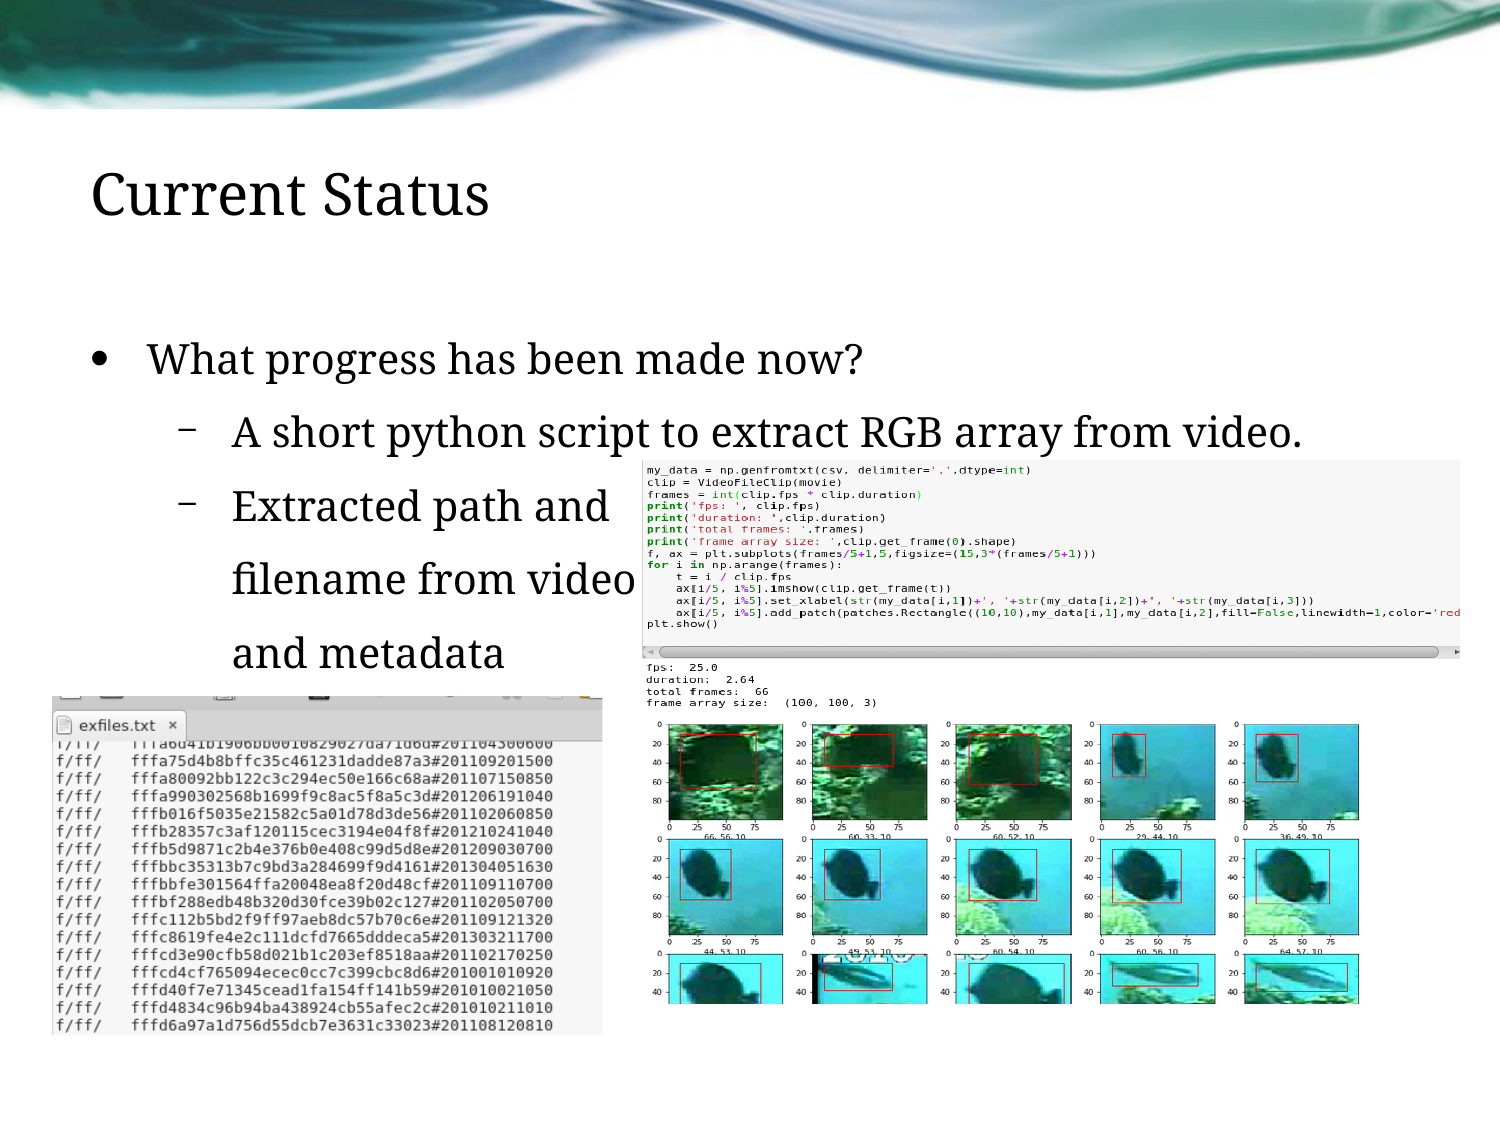

# Current Status
What progress has been made now?
A short python script to extract RGB array from video.
Extracted path and
filename from videos
and metadata